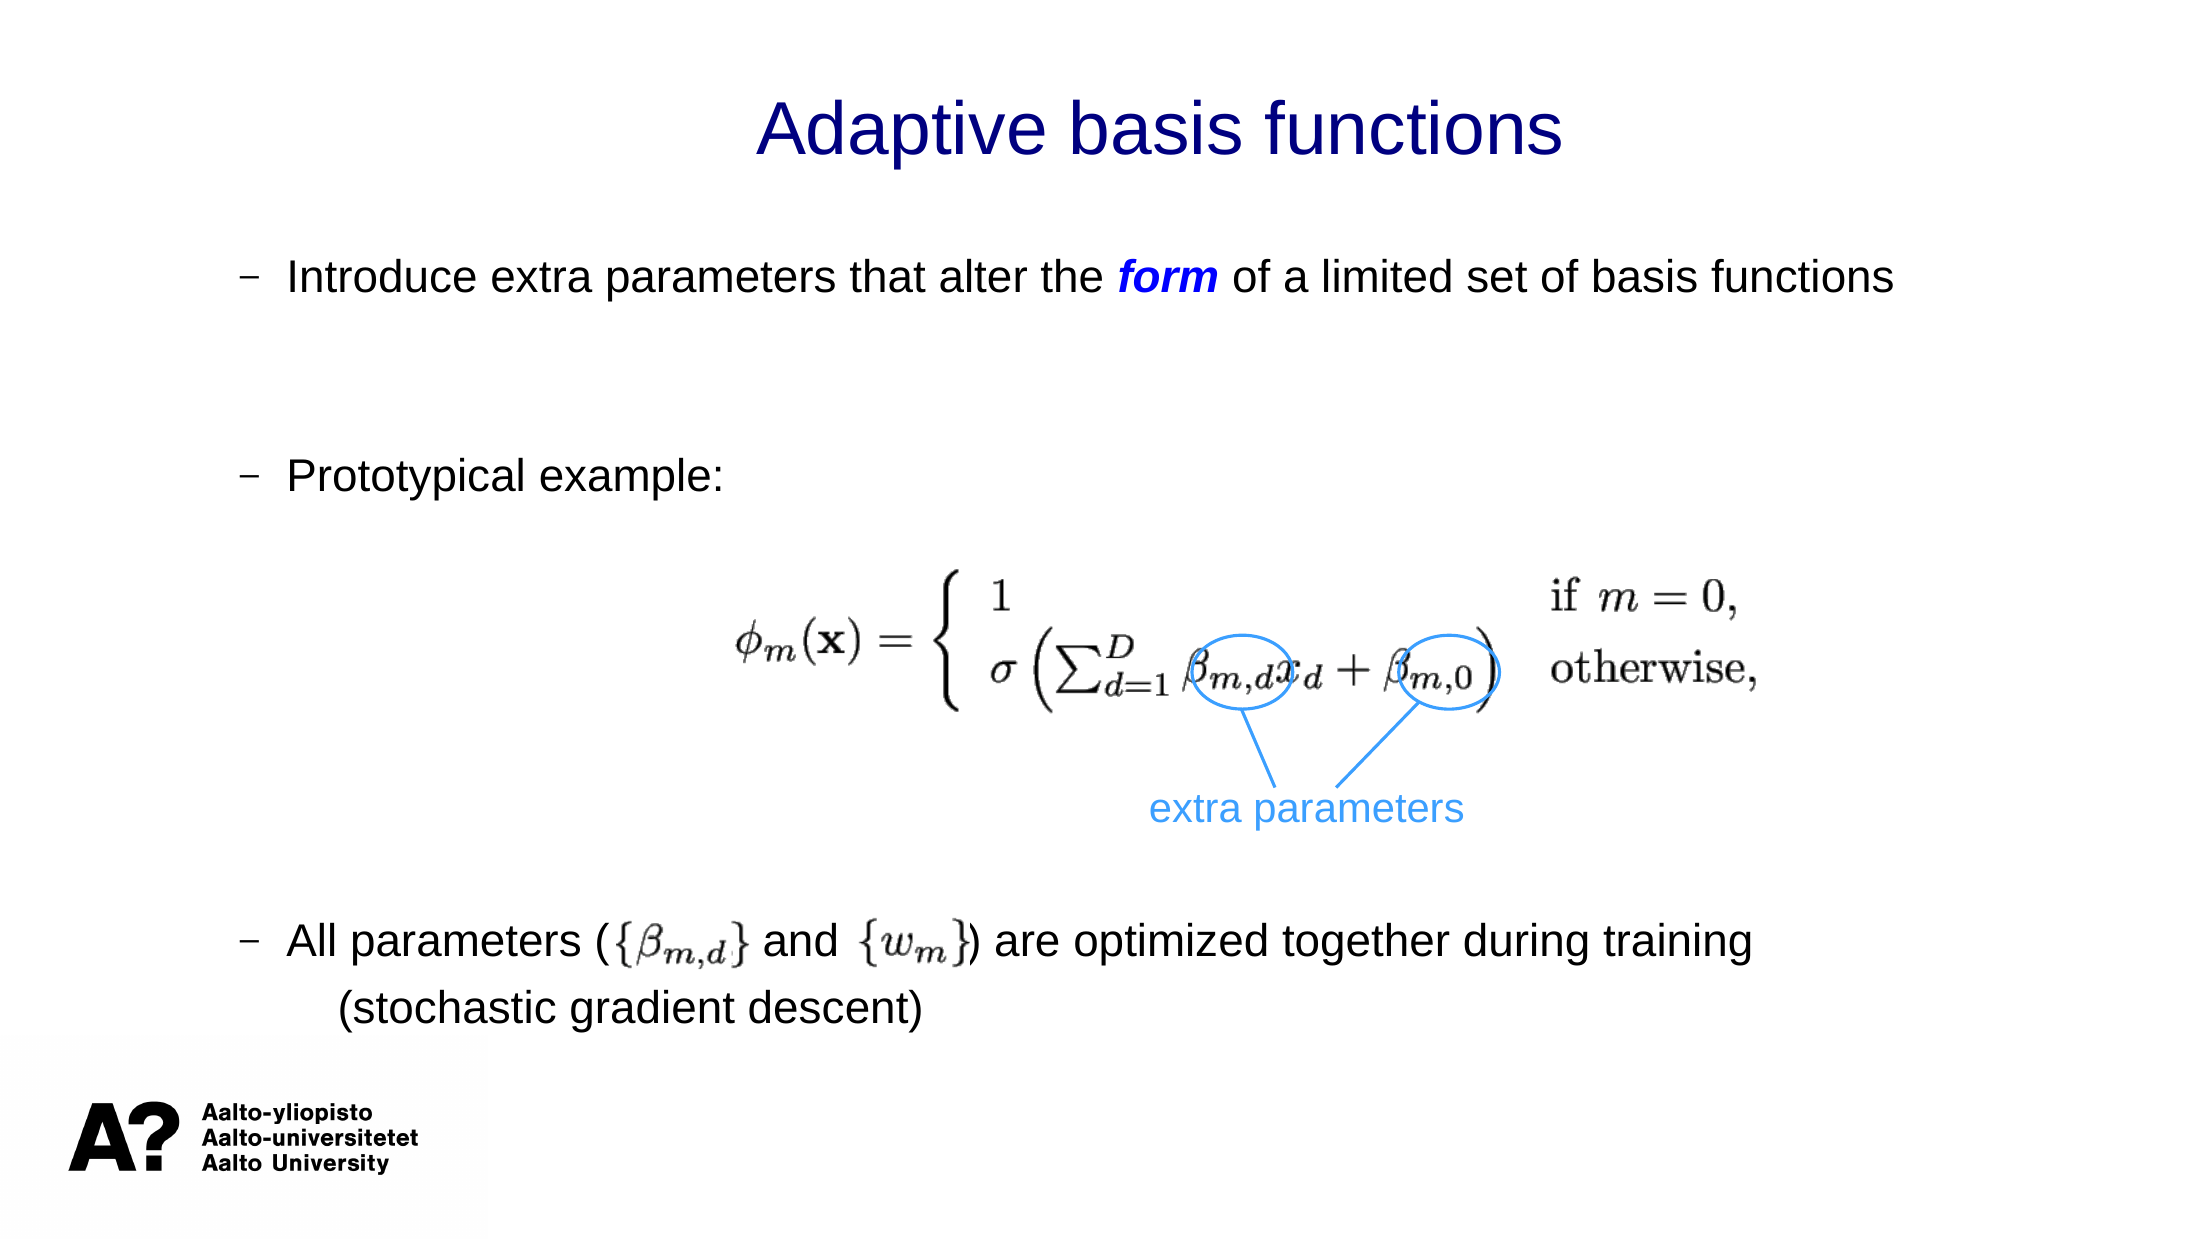

# Adaptive basis functions
Introduce extra parameters that alter the form of a limited set of basis functions
Prototypical example:
All parameters ( and ) are optimized together during training
 (stochastic gradient descent)
extra parameters